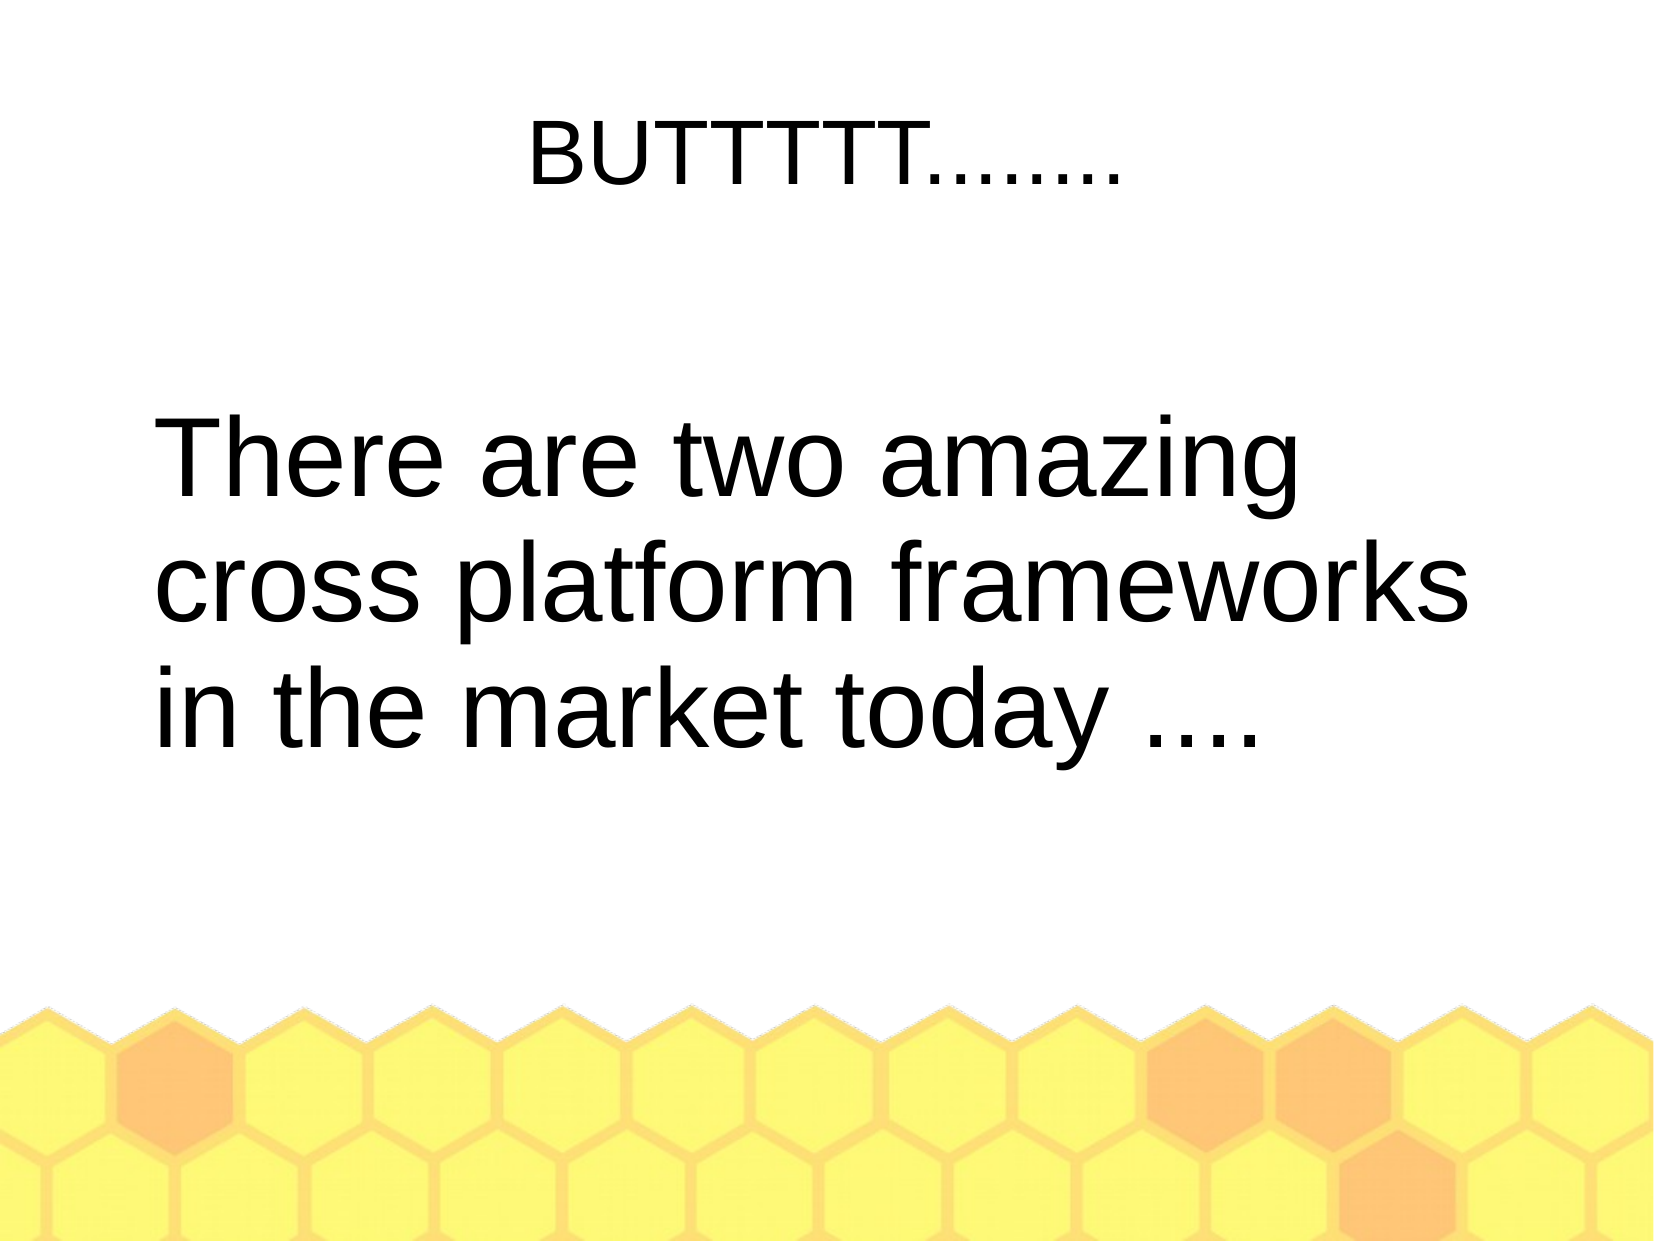

# BUTTTTT........
There are two amazing cross platform frameworks in the market today ....